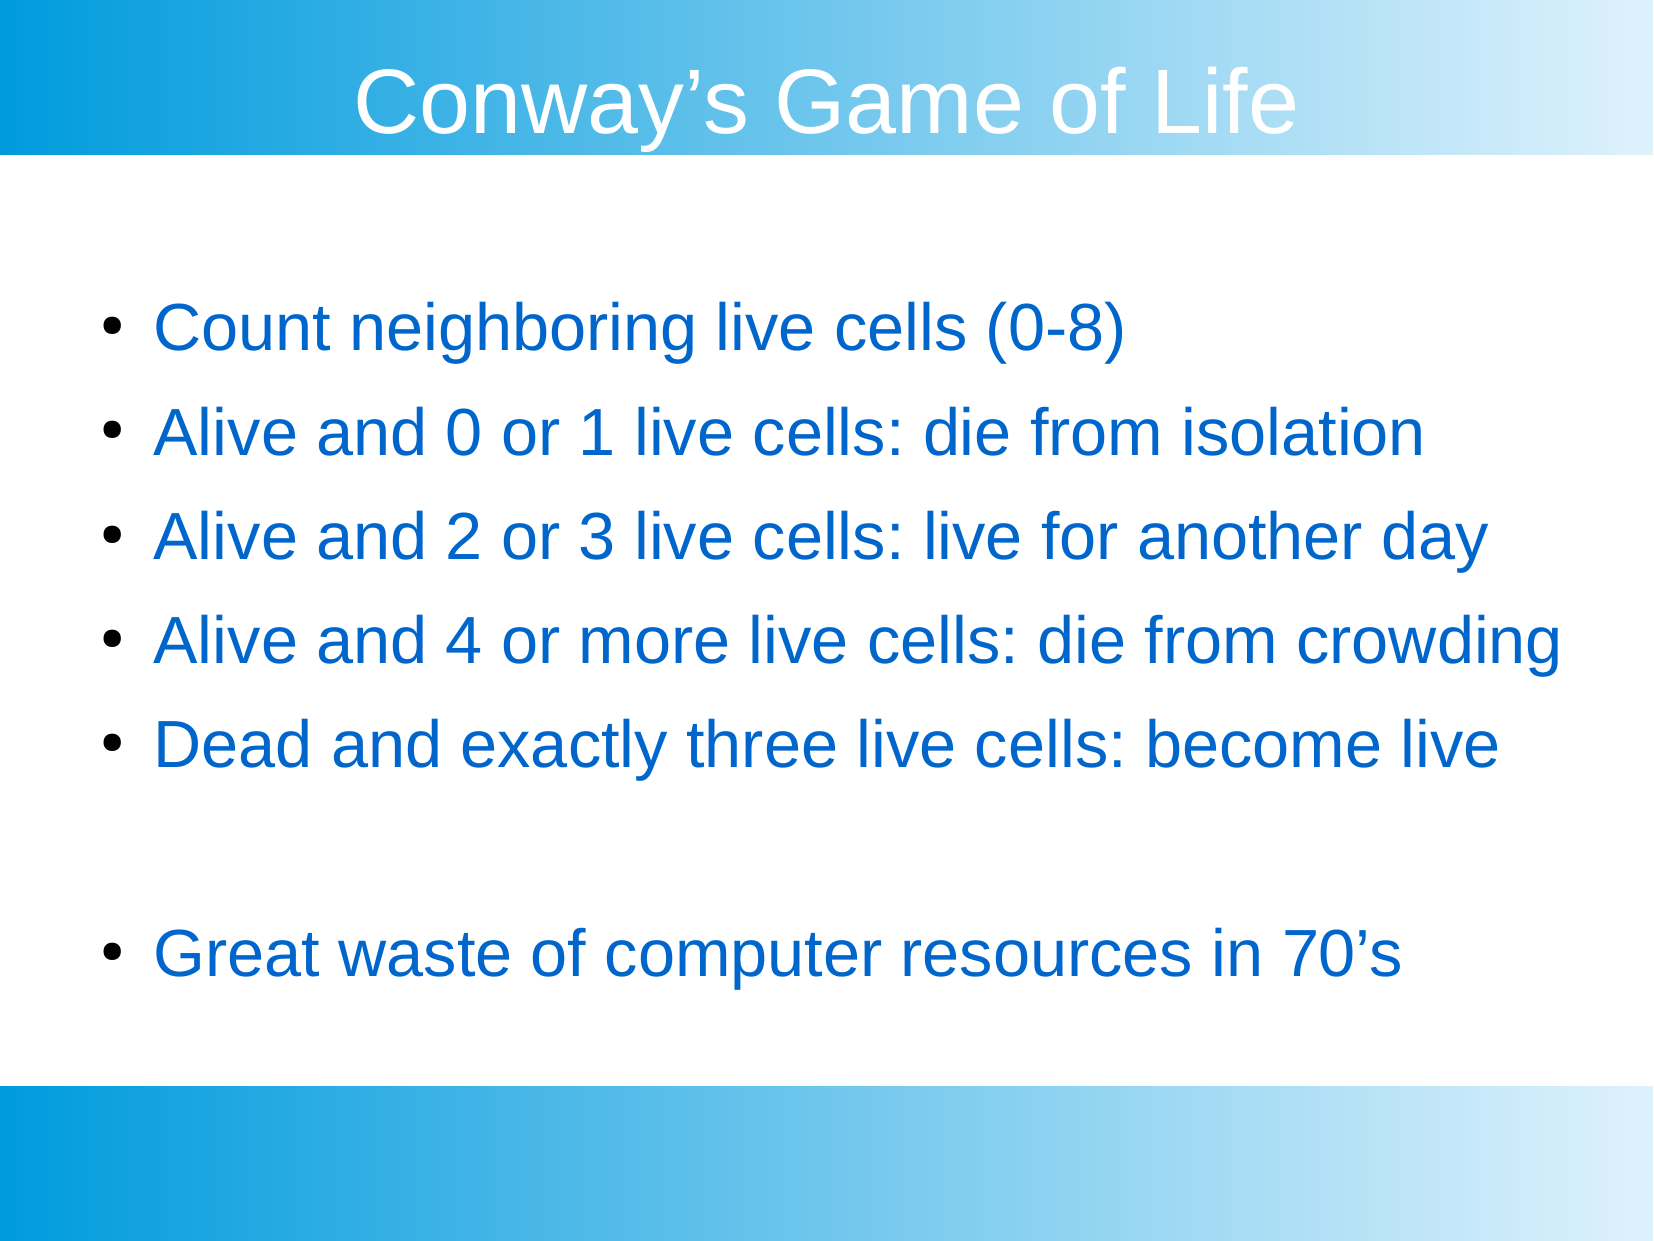

# Conway’s Game of Life
Count neighboring live cells (0-8)
Alive and 0 or 1 live cells: die from isolation
Alive and 2 or 3 live cells: live for another day
Alive and 4 or more live cells: die from crowding
Dead and exactly three live cells: become live
Great waste of computer resources in 70’s